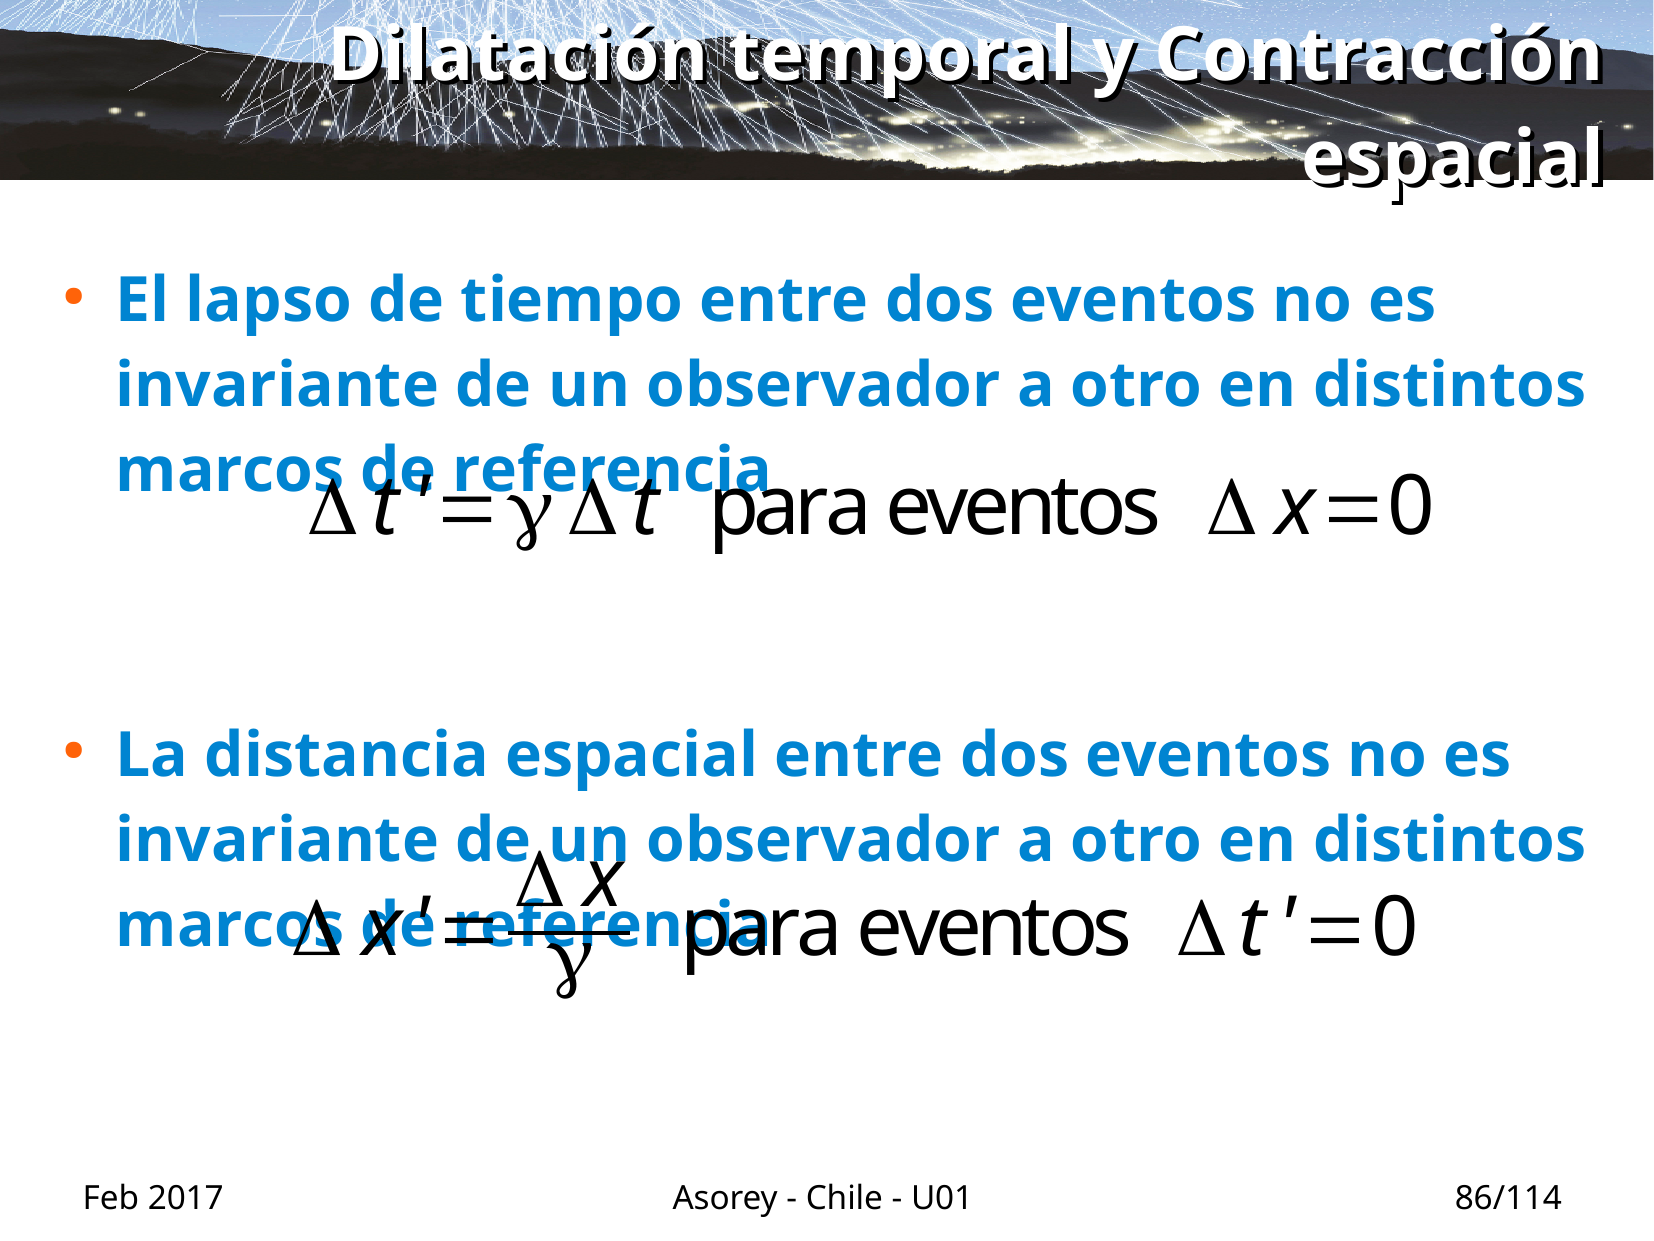

# Dilatación temporal y Contracción espacial
El lapso de tiempo entre dos eventos no es invariante de un observador a otro en distintos marcos de referencia
La distancia espacial entre dos eventos no es invariante de un observador a otro en distintos marcos de referencia
Feb 2017
Asorey - Chile - U01
86